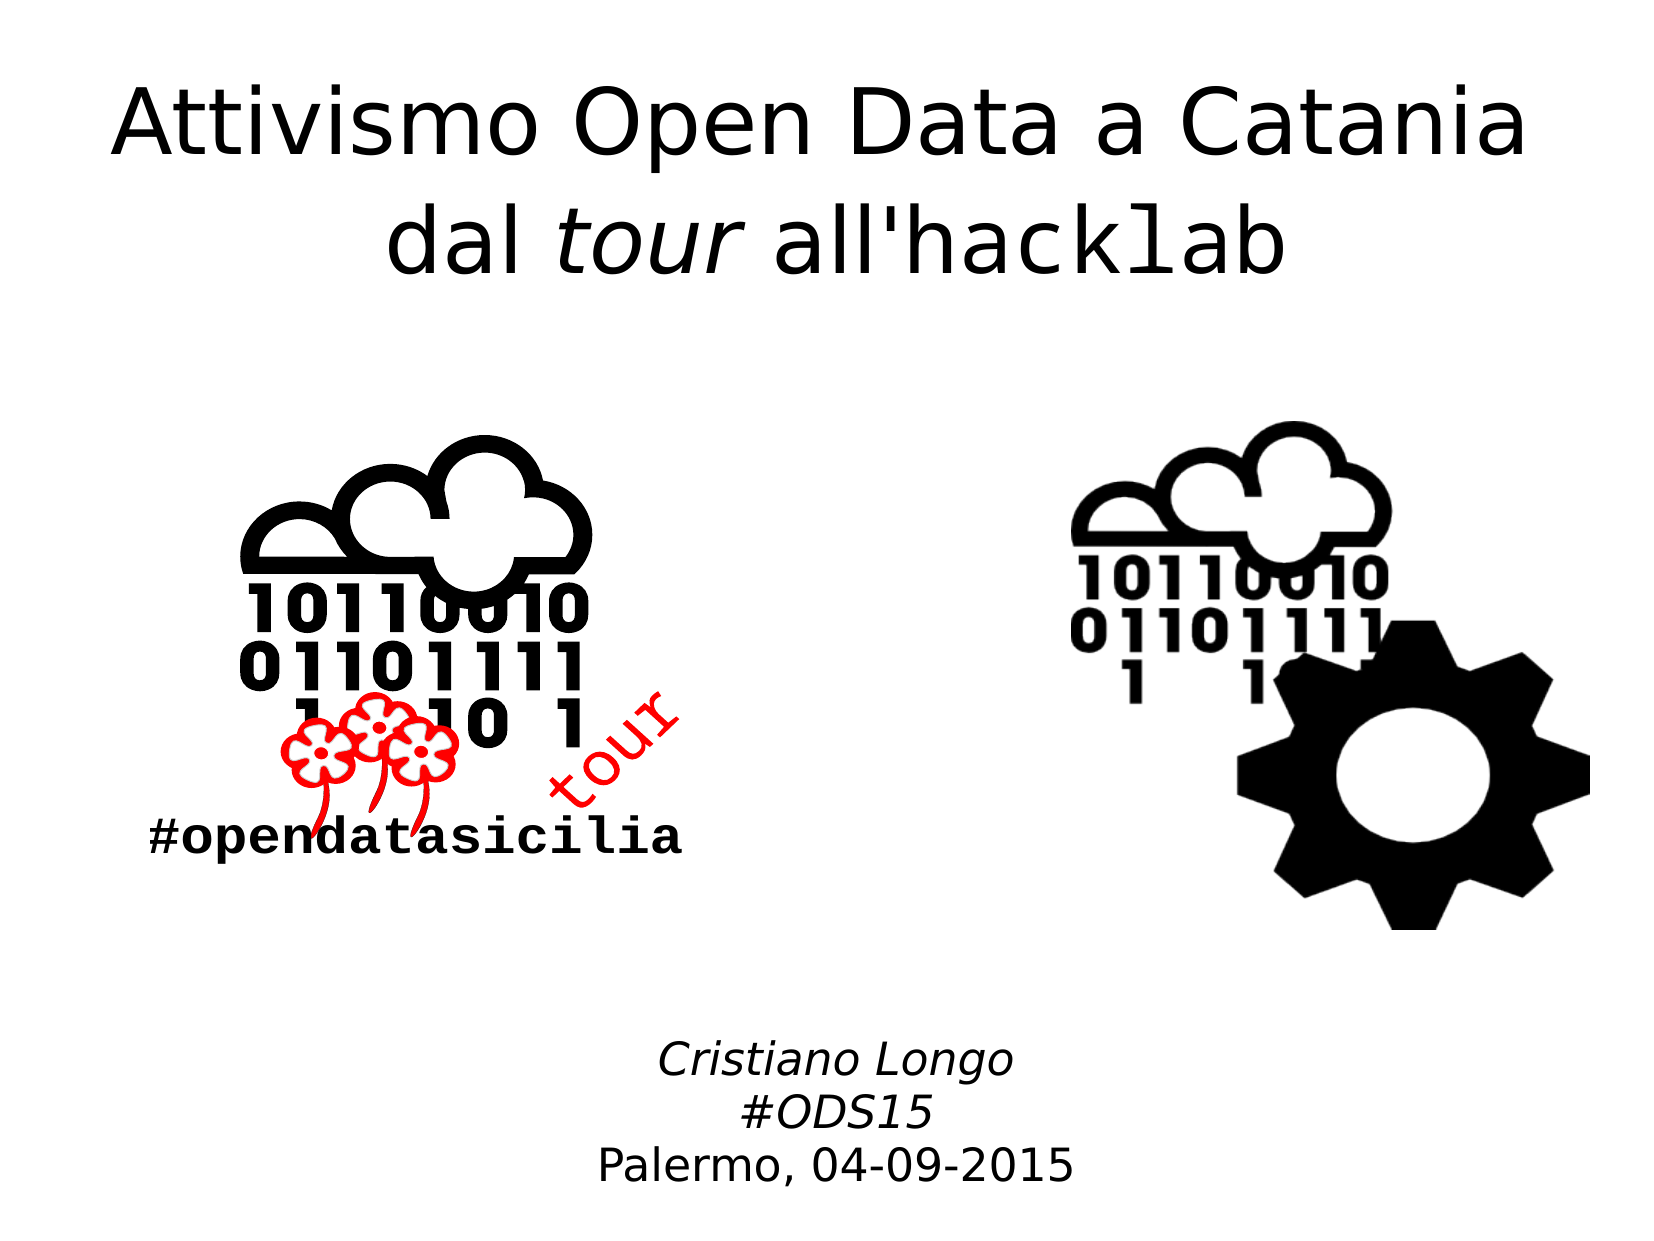

# Attivismo Open Data a Catania dal tour all'hacklab
Cristiano Longo
#ODS15
Palermo, 04-09-2015